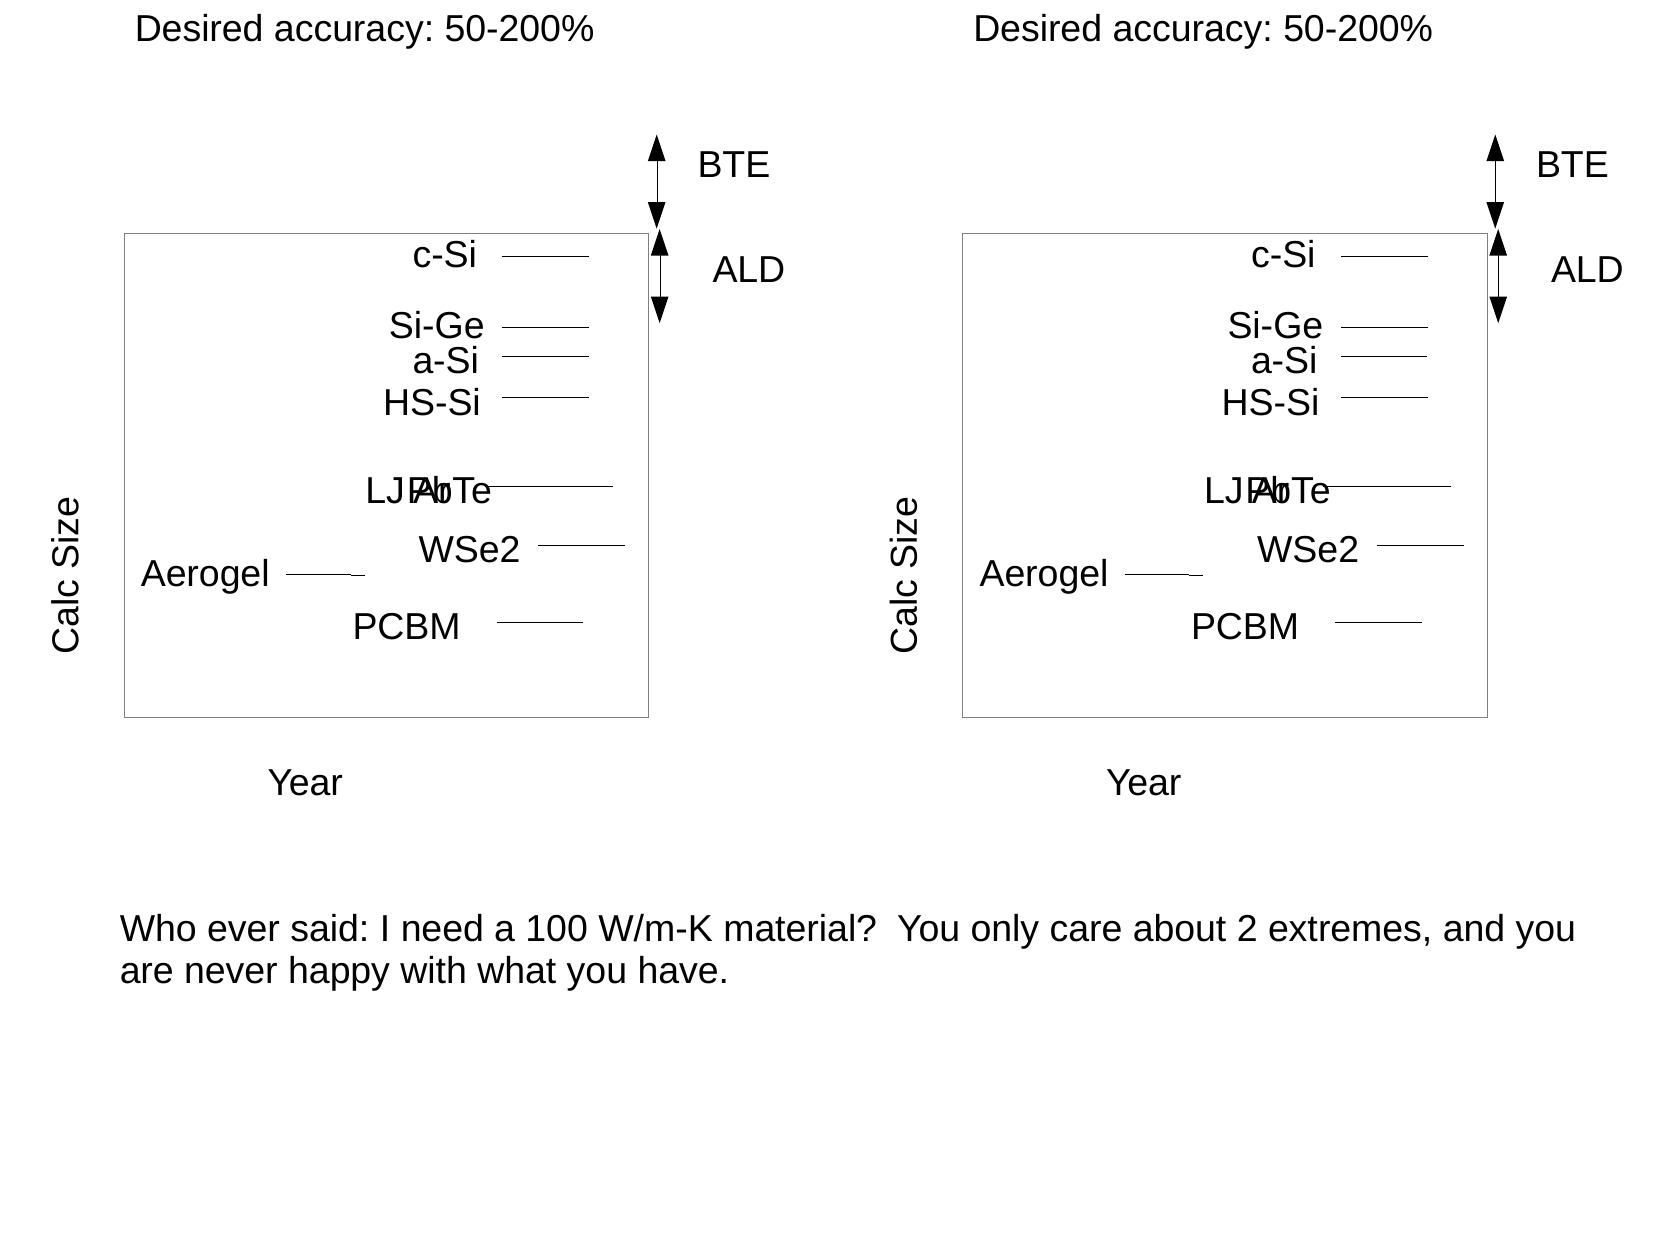

Desired accuracy: 50-200%
Desired accuracy: 50-200%
BTE
BTE
c-Si
c-Si
ALD
ALD
Si-Ge
Si-Ge
a-Si
a-Si
HS-Si
HS-Si
Calc Size
Calc Size
LJ Ar
PbTe
LJ Ar
PbTe
WSe2
WSe2
Aerogel
Aerogel
PCBM
PCBM
Year
Year
Who ever said: I need a 100 W/m-K material? You only care about 2 extremes, and you are never happy with what you have.